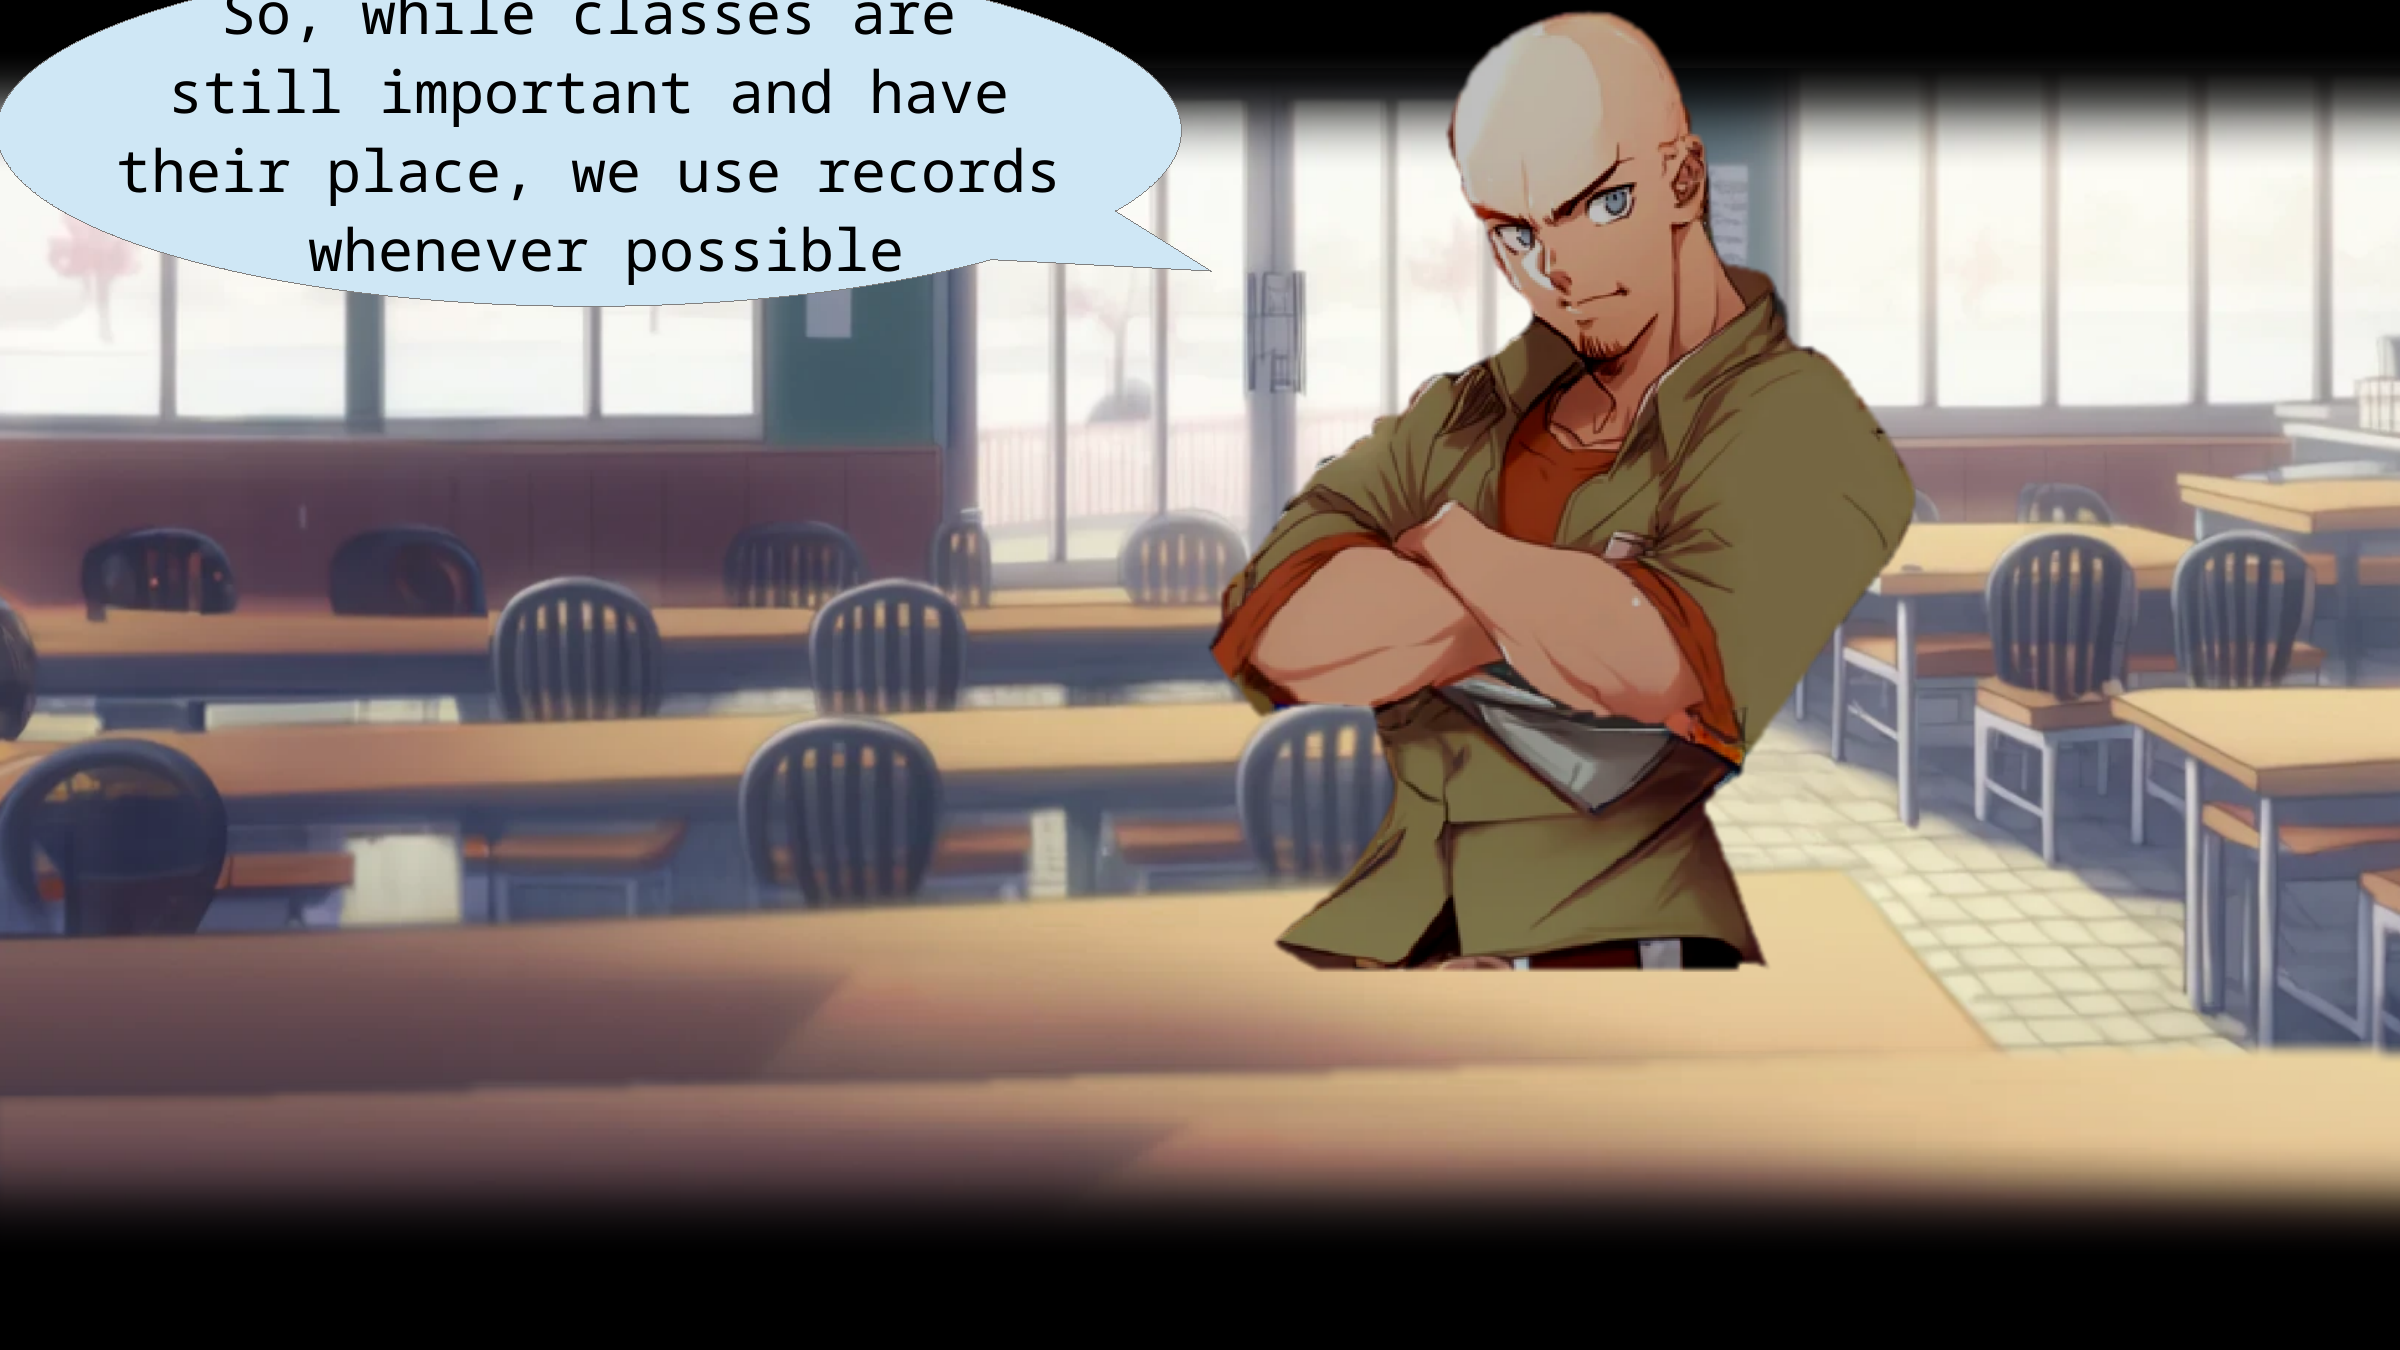

So, while classes are
still important and have
their place, we use records
 whenever possible